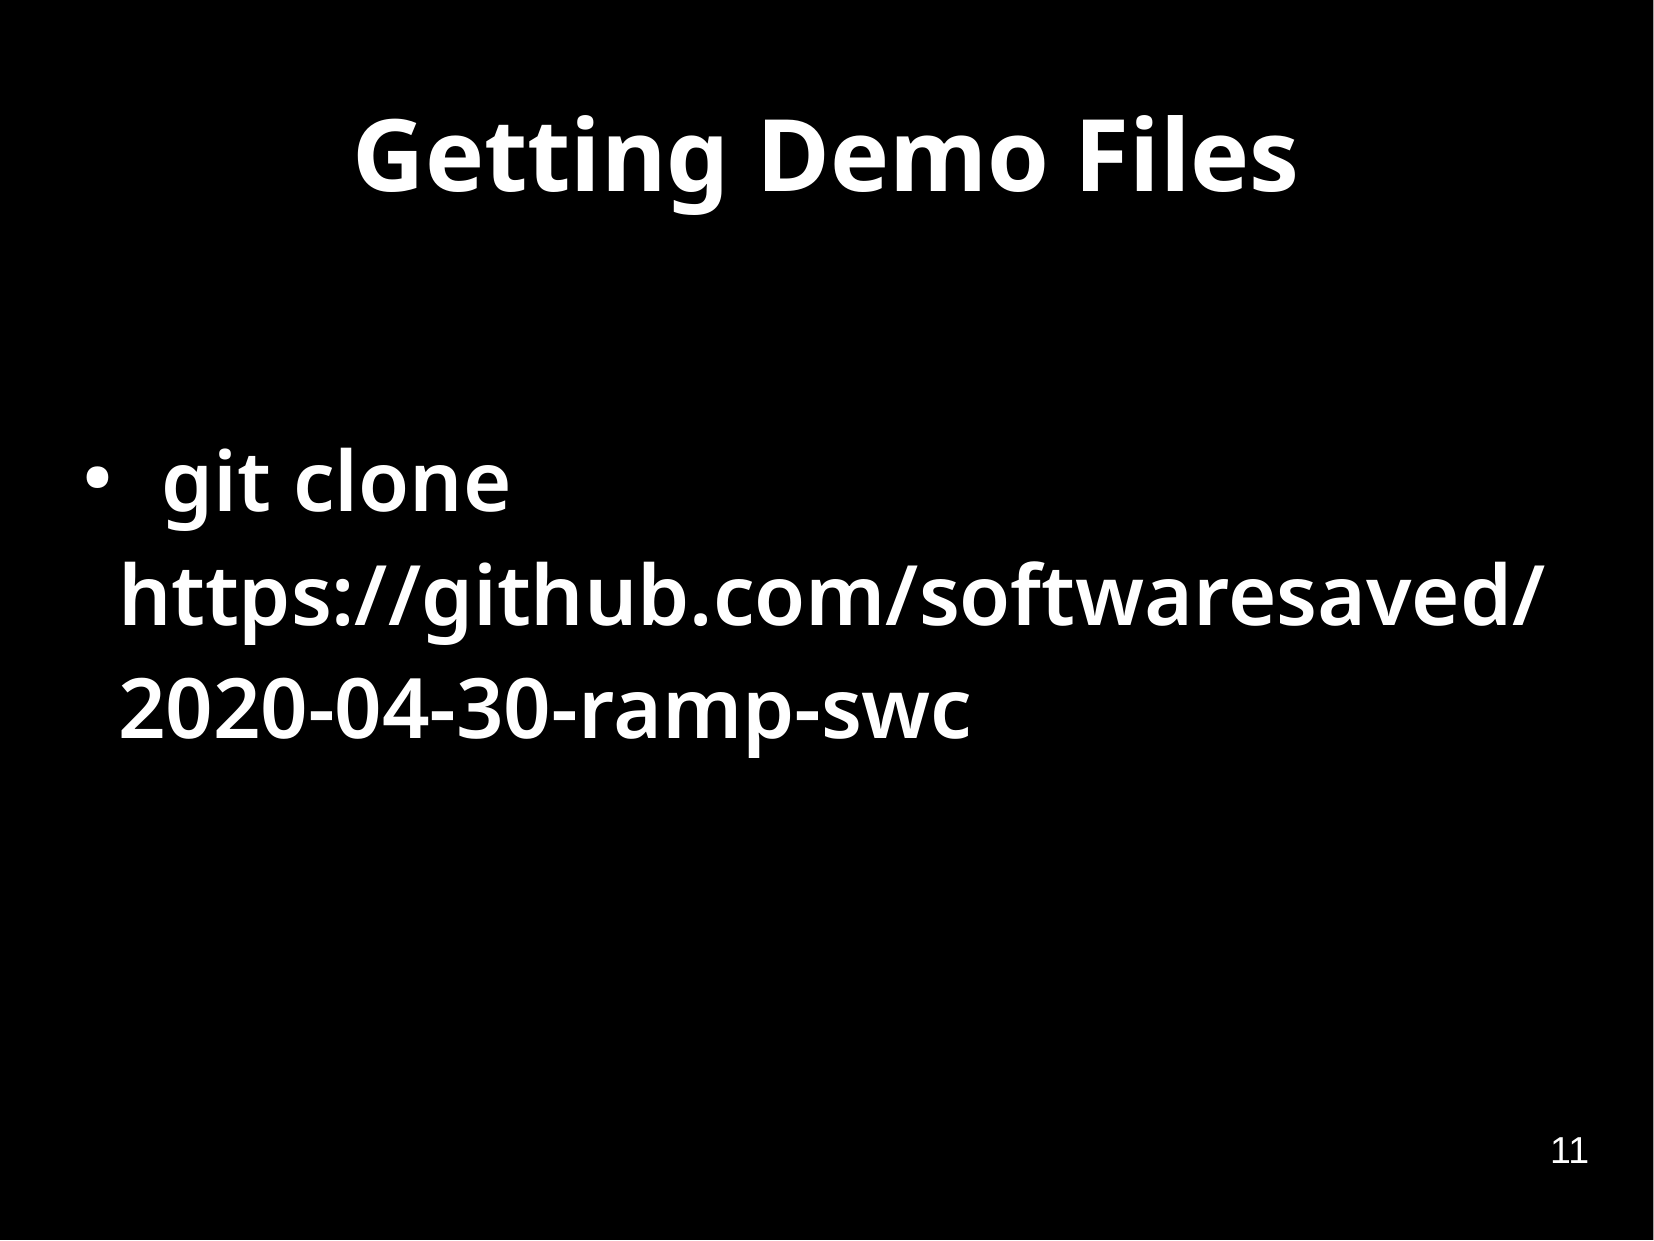

# Getting Demo Files
 git clone https://github.com/softwaresaved/2020-04-30-ramp-swc
11